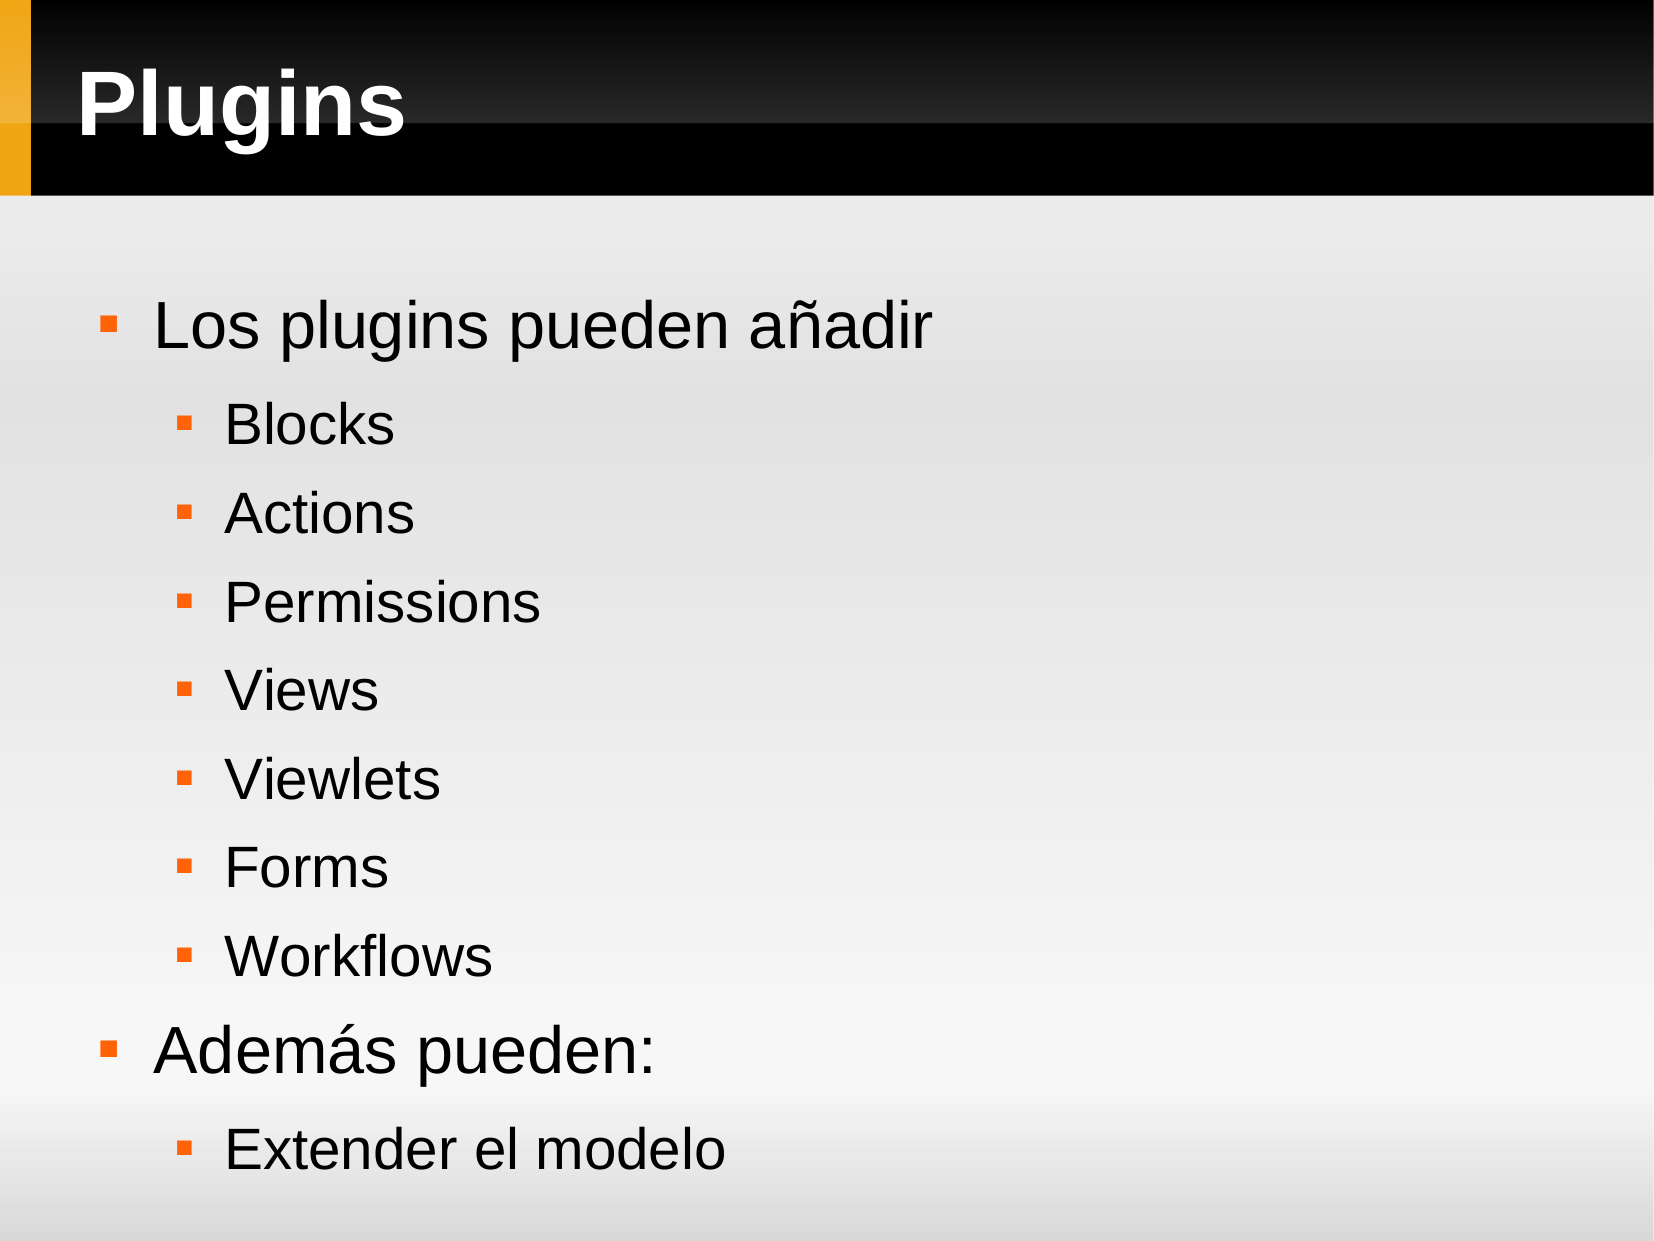

# Plugins
Los plugins pueden añadir
Blocks
Actions
Permissions
Views
Viewlets
Forms
Workflows
Además pueden:
Extender el modelo